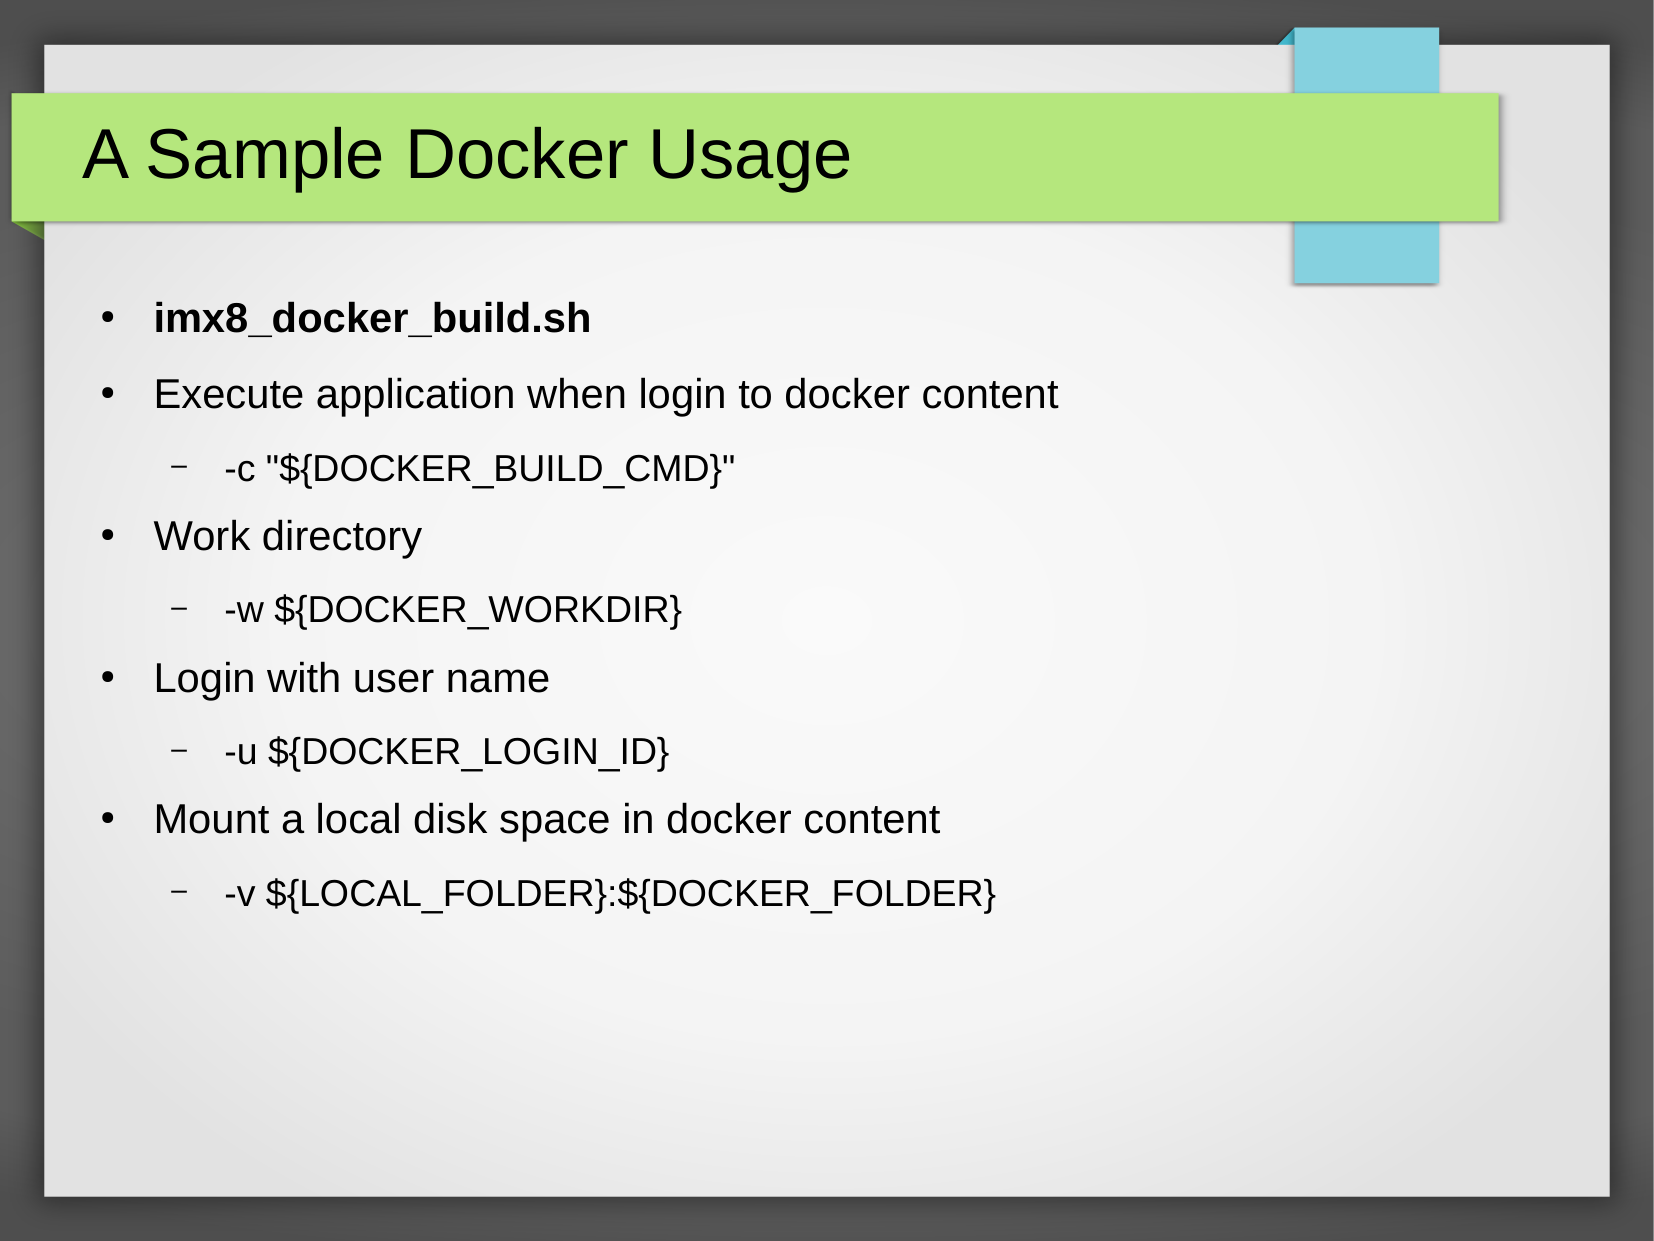

# A Sample Docker Usage
imx8_docker_build.sh
Execute application when login to docker content
-c "${DOCKER_BUILD_CMD}"
Work directory
-w ${DOCKER_WORKDIR}
Login with user name
-u ${DOCKER_LOGIN_ID}
Mount a local disk space in docker content
-v ${LOCAL_FOLDER}:${DOCKER_FOLDER}